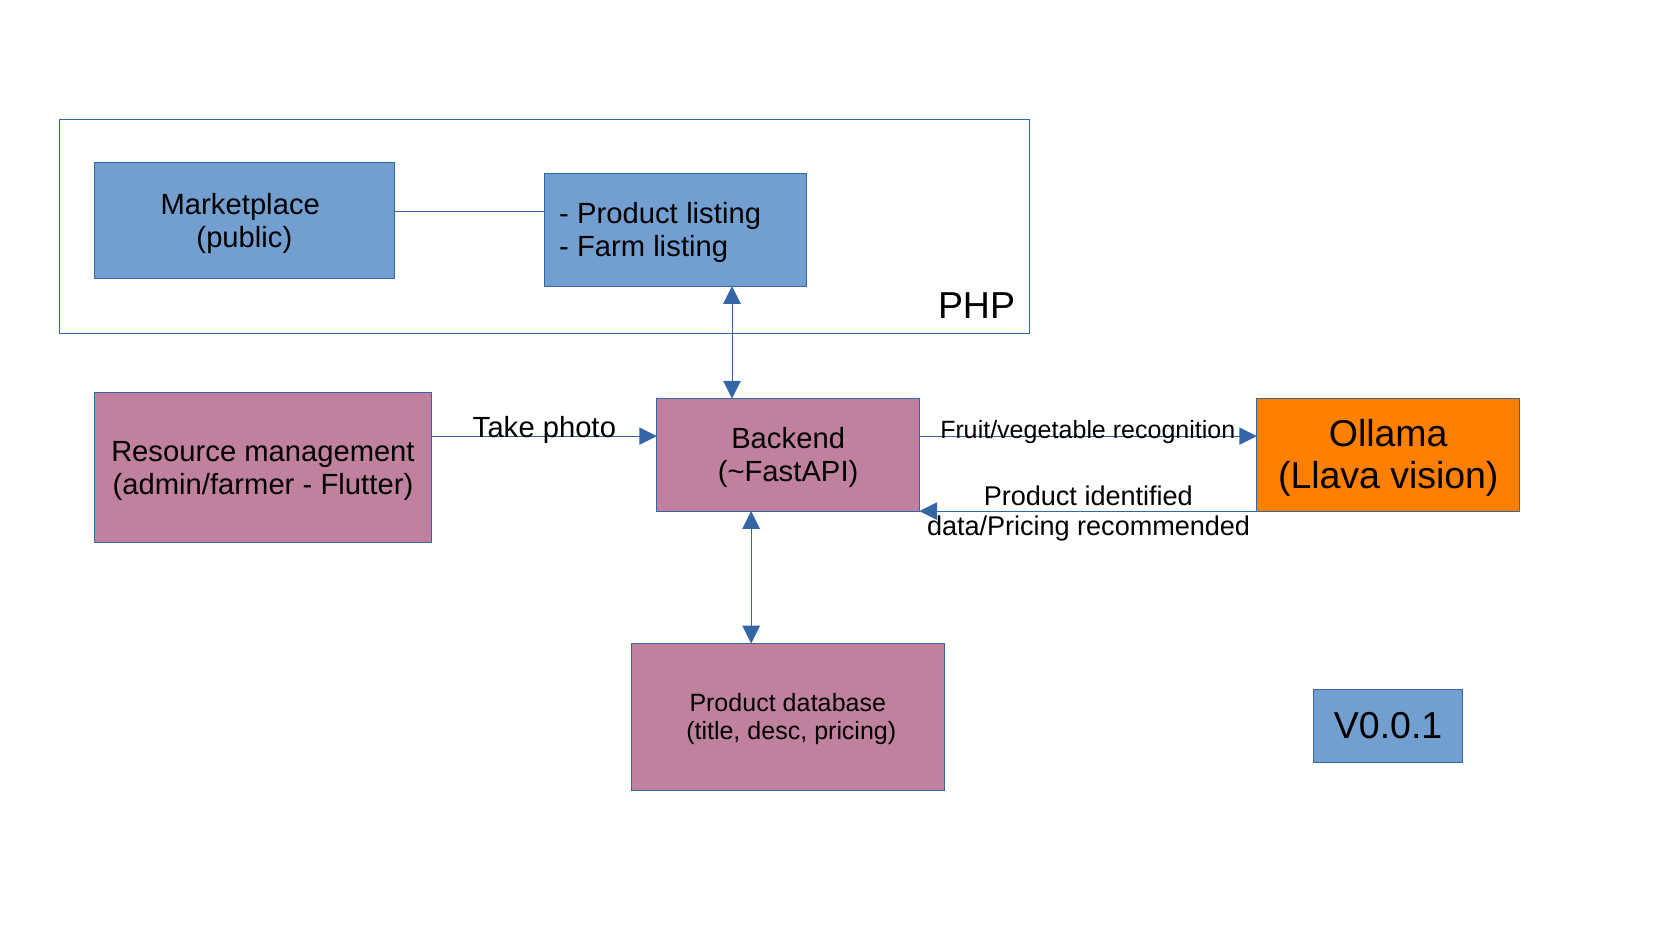

PHP
Marketplace
(public)
- Product listing
- Farm listing
Resource management
(admin/farmer - Flutter)
Backend
(~FastAPI)
Ollama
(Llava vision)
Take photo
Fruit/vegetable recognition
Product identified
data/Pricing recommended
Product database
 (title, desc, pricing)
V0.0.1